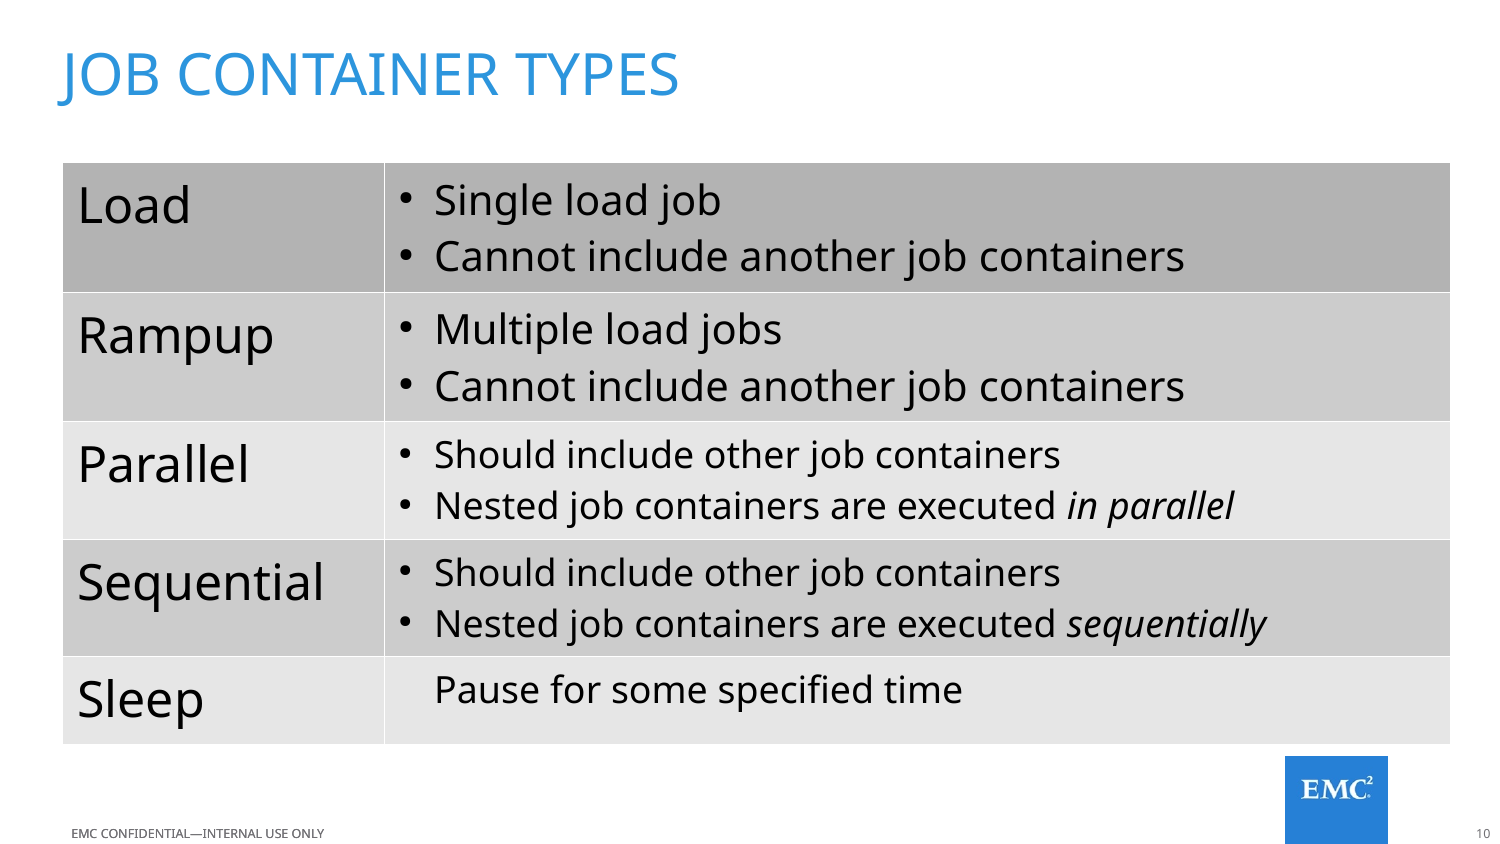

# JOB Container types
| Load | Single load job Cannot include another job containers |
| --- | --- |
| Rampup | Multiple load jobs Cannot include another job containers |
| Parallel | Should include other job containers Nested job containers are executed in parallel |
| Sequential | Should include other job containers Nested job containers are executed sequentially |
| Sleep | Pause for some specified time |